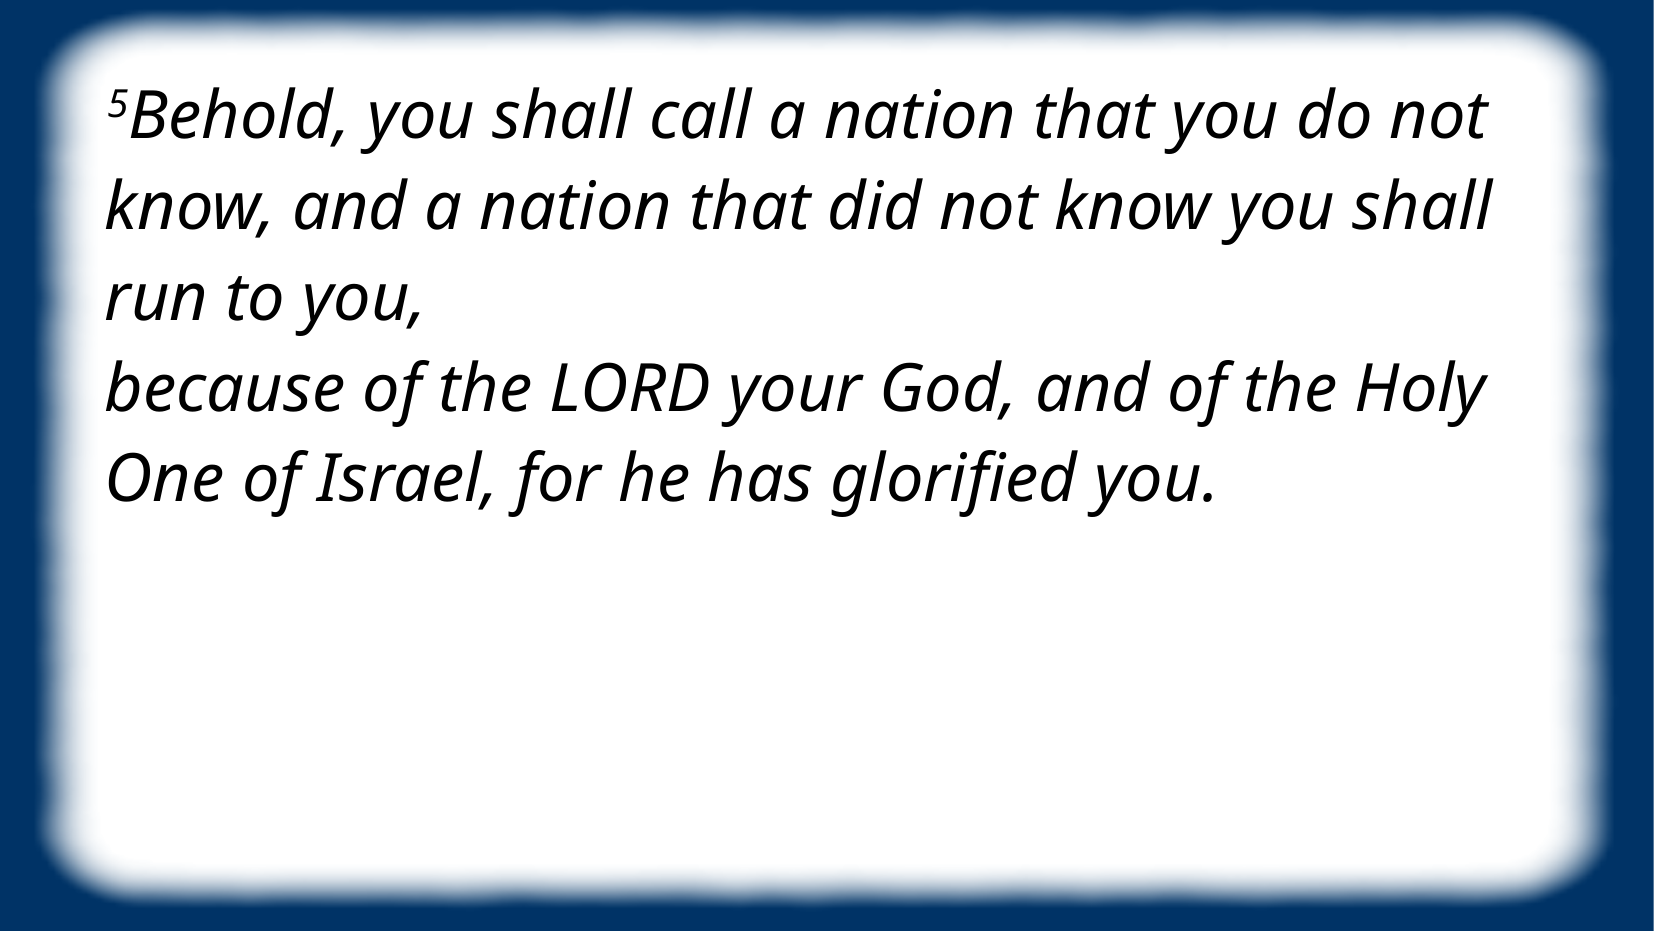

5Behold, you shall call a nation that you do not know, and a nation that did not know you shall run to you,
because of the LORD your God, and of the Holy One of Israel, for he has glorified you.